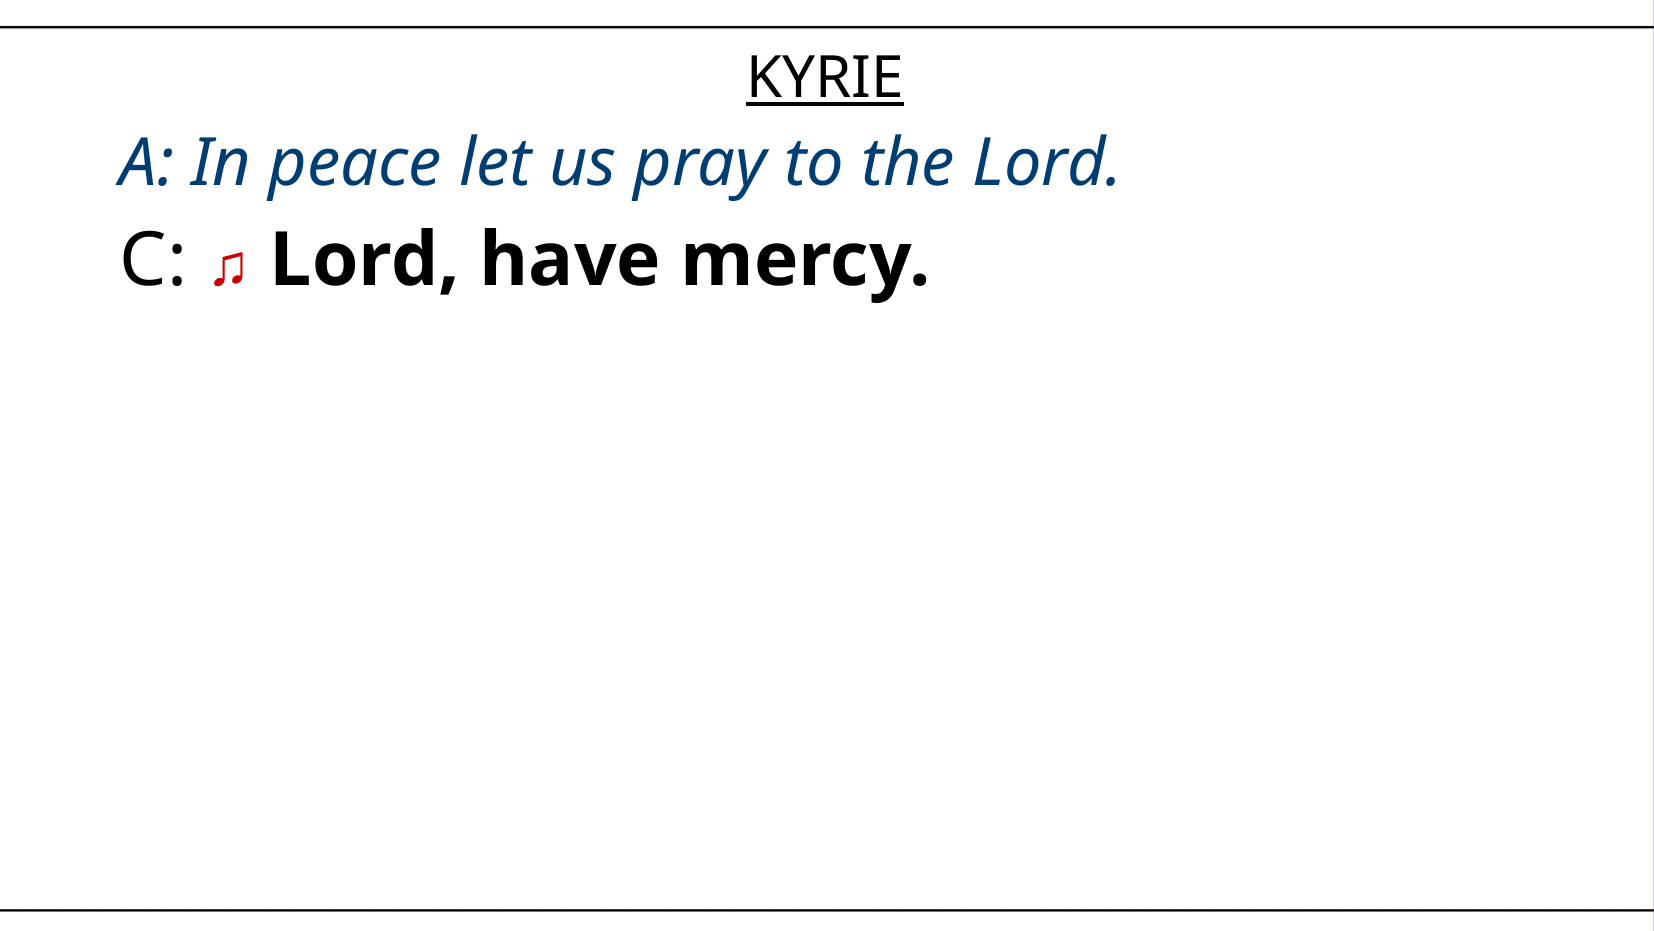

KYRIE
A: In peace let us pray to the Lord.
C: ♫ Lord, have mercy.